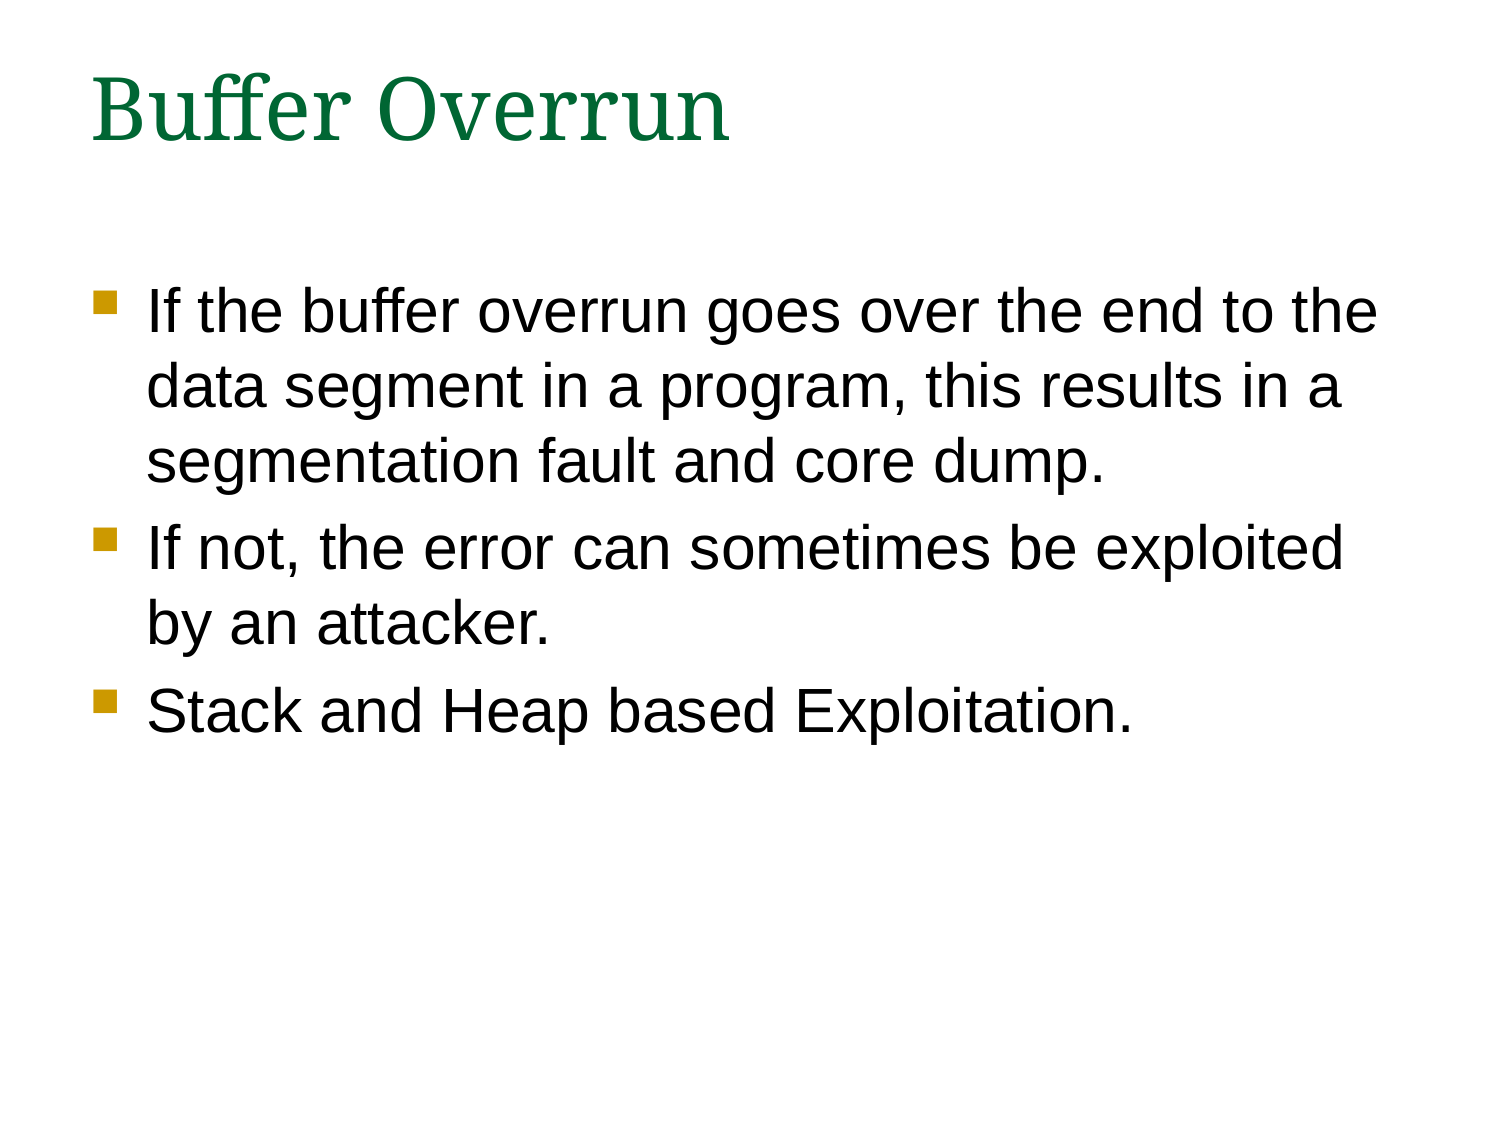

# Buffer Overrun
If the buffer overrun goes over the end to the data segment in a program, this results in a segmentation fault and core dump.
If not, the error can sometimes be exploited by an attacker.
Stack and Heap based Exploitation.